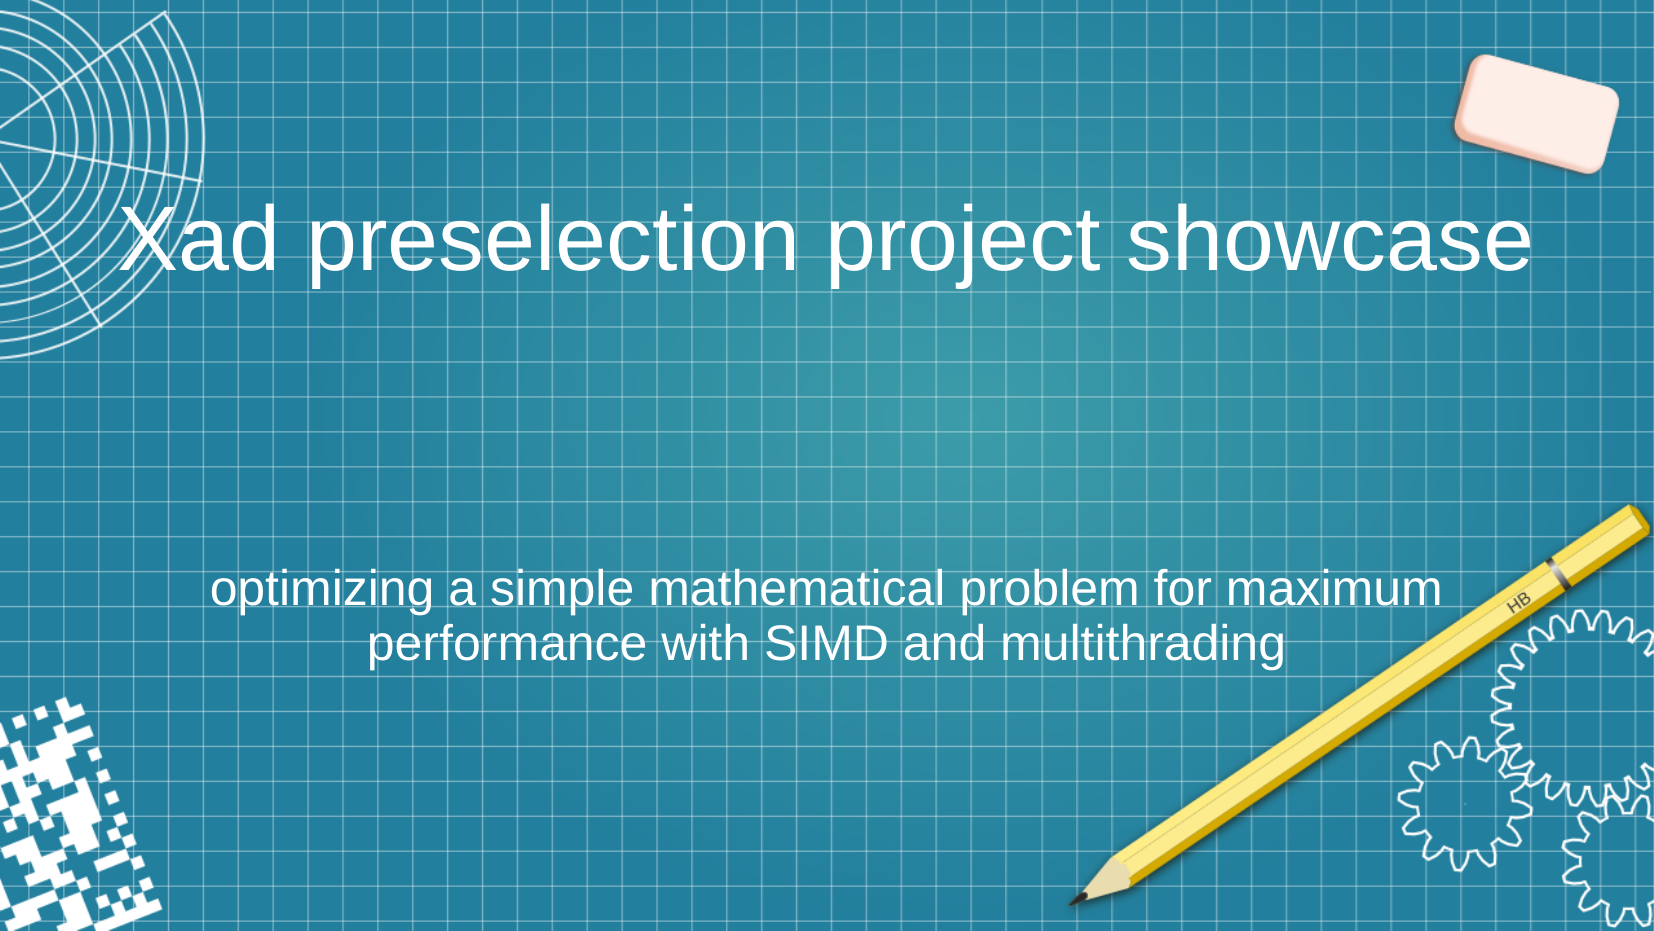

# Xad preselection project showcase
optimizing a simple mathematical problem for maximum performance with SIMD and multithrading